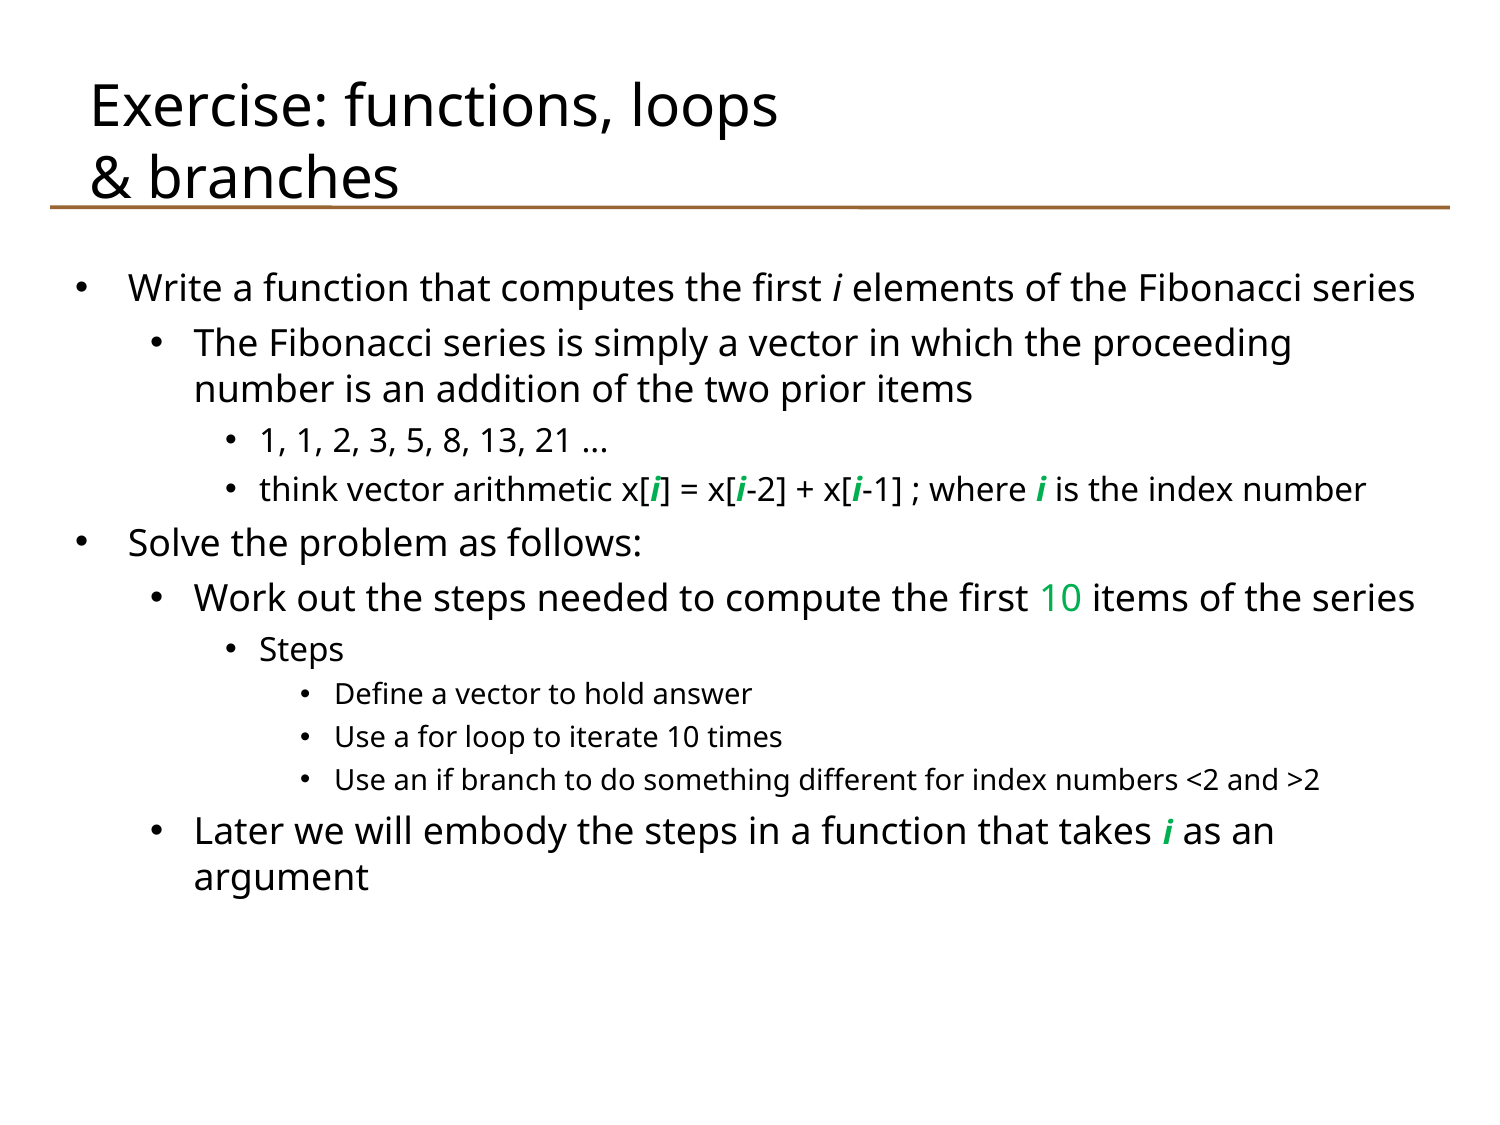

Exercise: functions, loops
& branches
Write a function that computes the first i elements of the Fibonacci series
The Fibonacci series is simply a vector in which the proceeding number is an addition of the two prior items
1, 1, 2, 3, 5, 8, 13, 21 ...
think vector arithmetic x[i] = x[i-2] + x[i-1] ; where i is the index number
Solve the problem as follows:
Work out the steps needed to compute the first 10 items of the series
Steps
Define a vector to hold answer
Use a for loop to iterate 10 times
Use an if branch to do something different for index numbers <2 and >2
Later we will embody the steps in a function that takes i as an argument